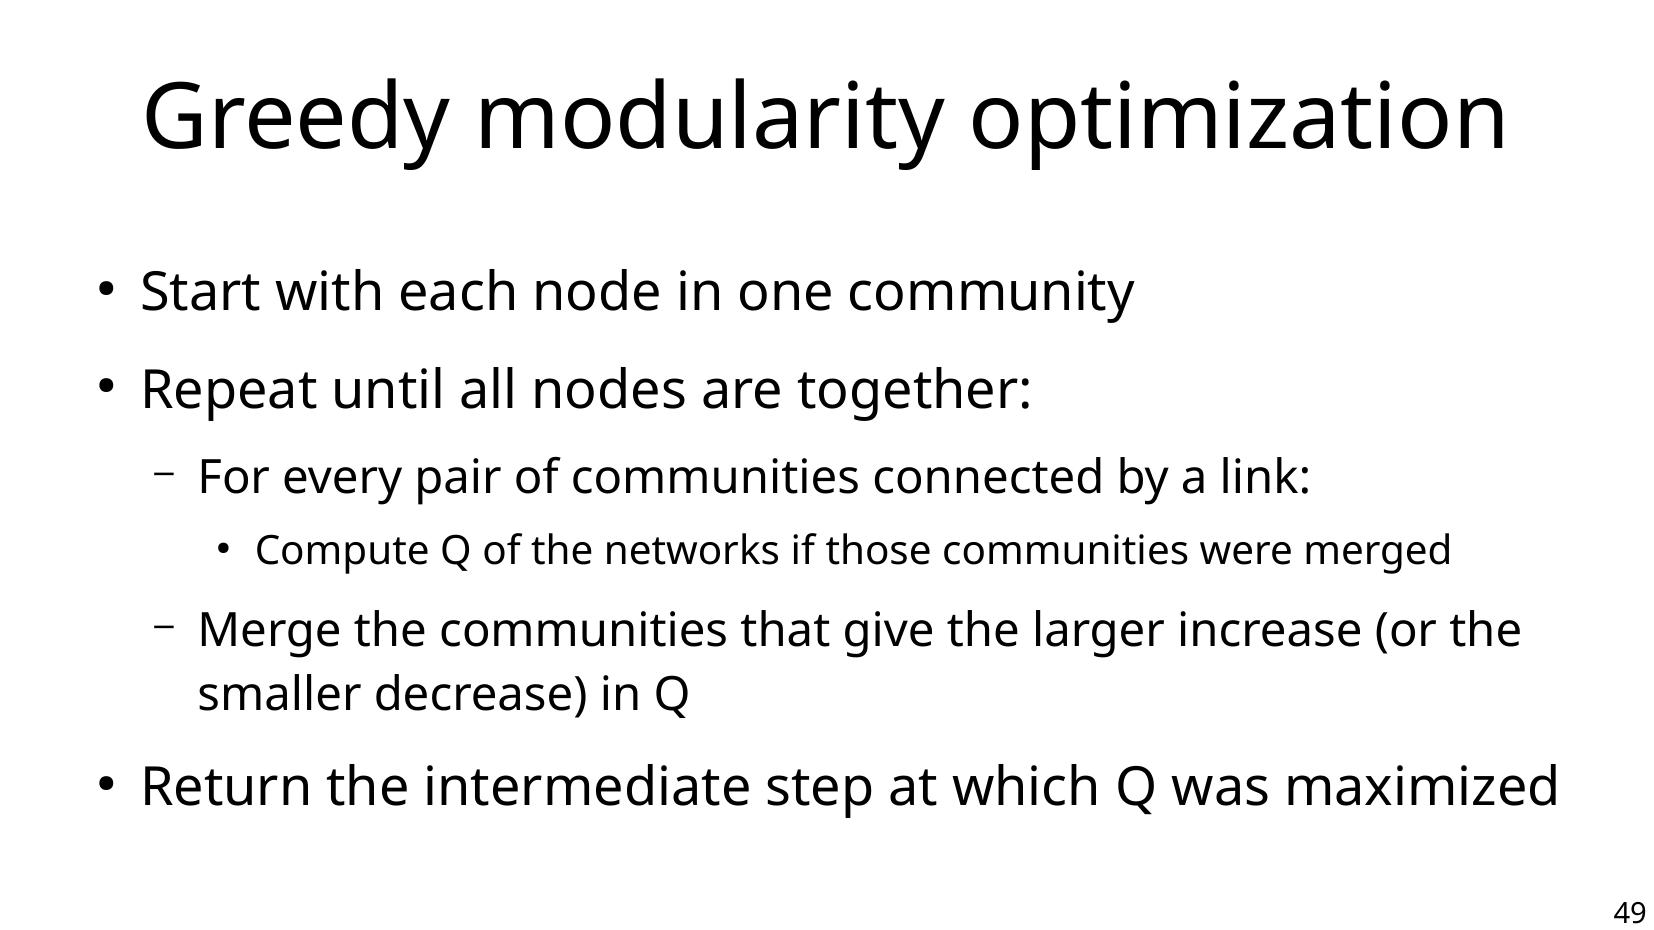

# Greedy modularity optimization
Start with each node in one community
Repeat until all nodes are together:
For every pair of communities connected by a link:
Compute Q of the networks if those communities were merged
Merge the communities that give the larger increase (or the smaller decrease) in Q
Return the intermediate step at which Q was maximized
49